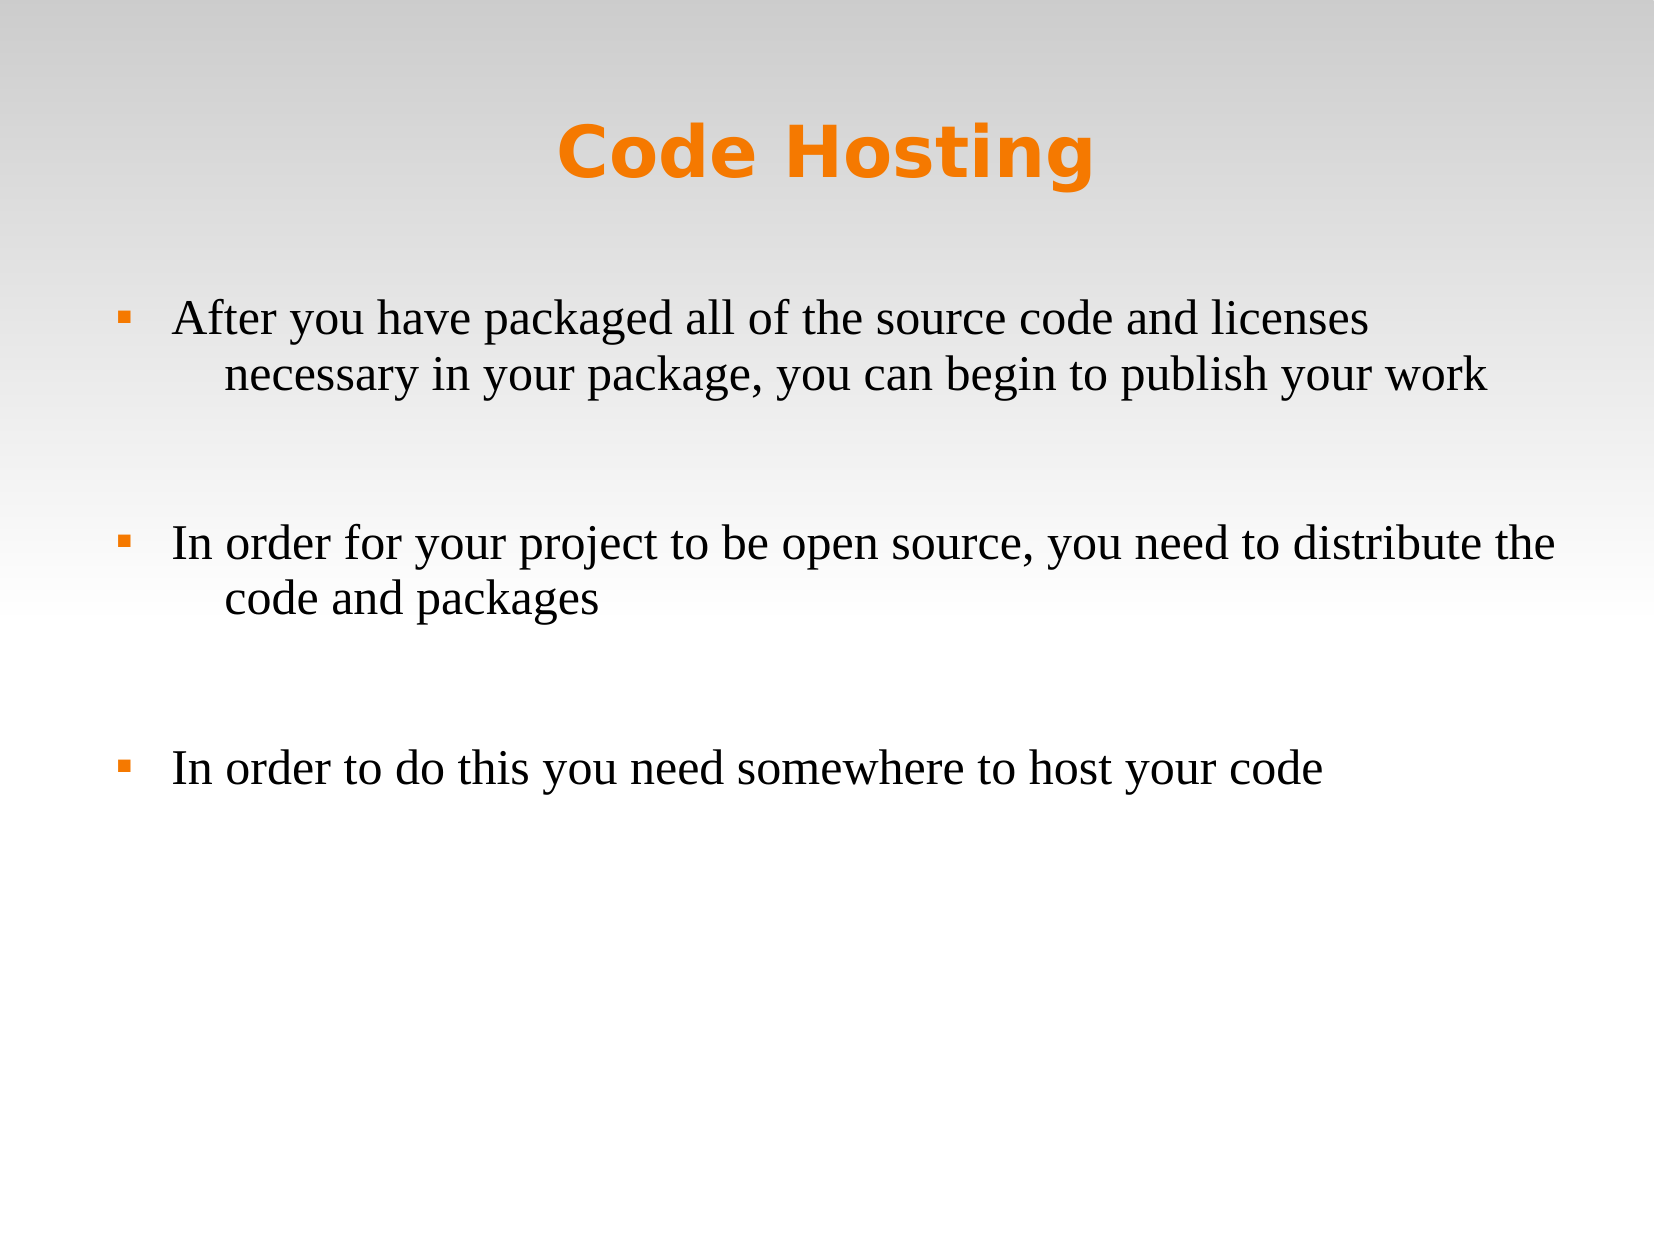

# Code Hosting
After you have packaged all of the source code and licenses necessary in your package, you can begin to publish your work
In order for your project to be open source, you need to distribute the code and packages
In order to do this you need somewhere to host your code